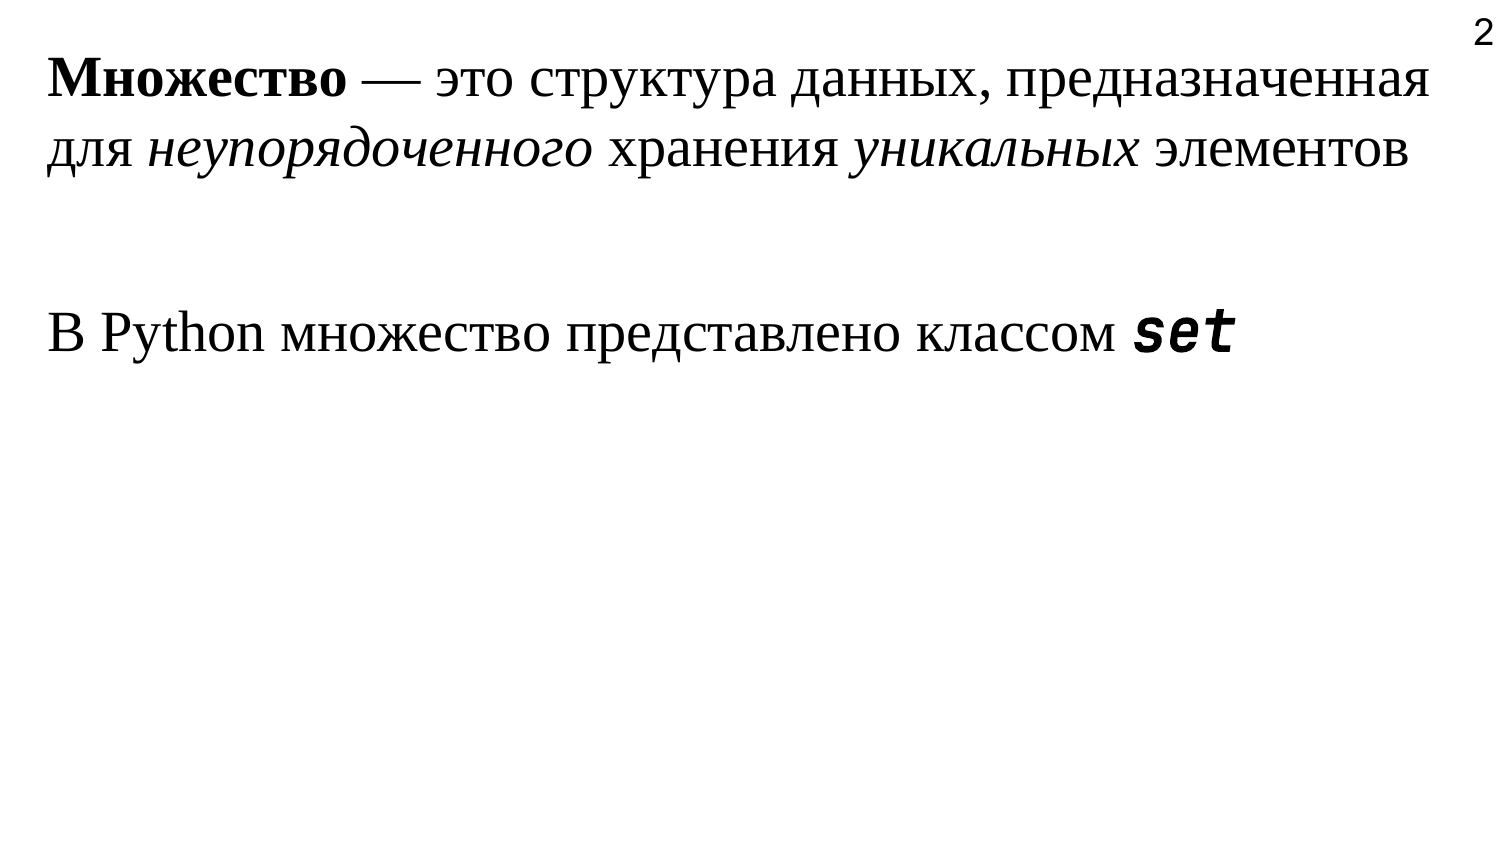

Множество — это структура данных, предназначенная для неупорядоченного хранения уникальных элементов
В Python множество представлено классом set